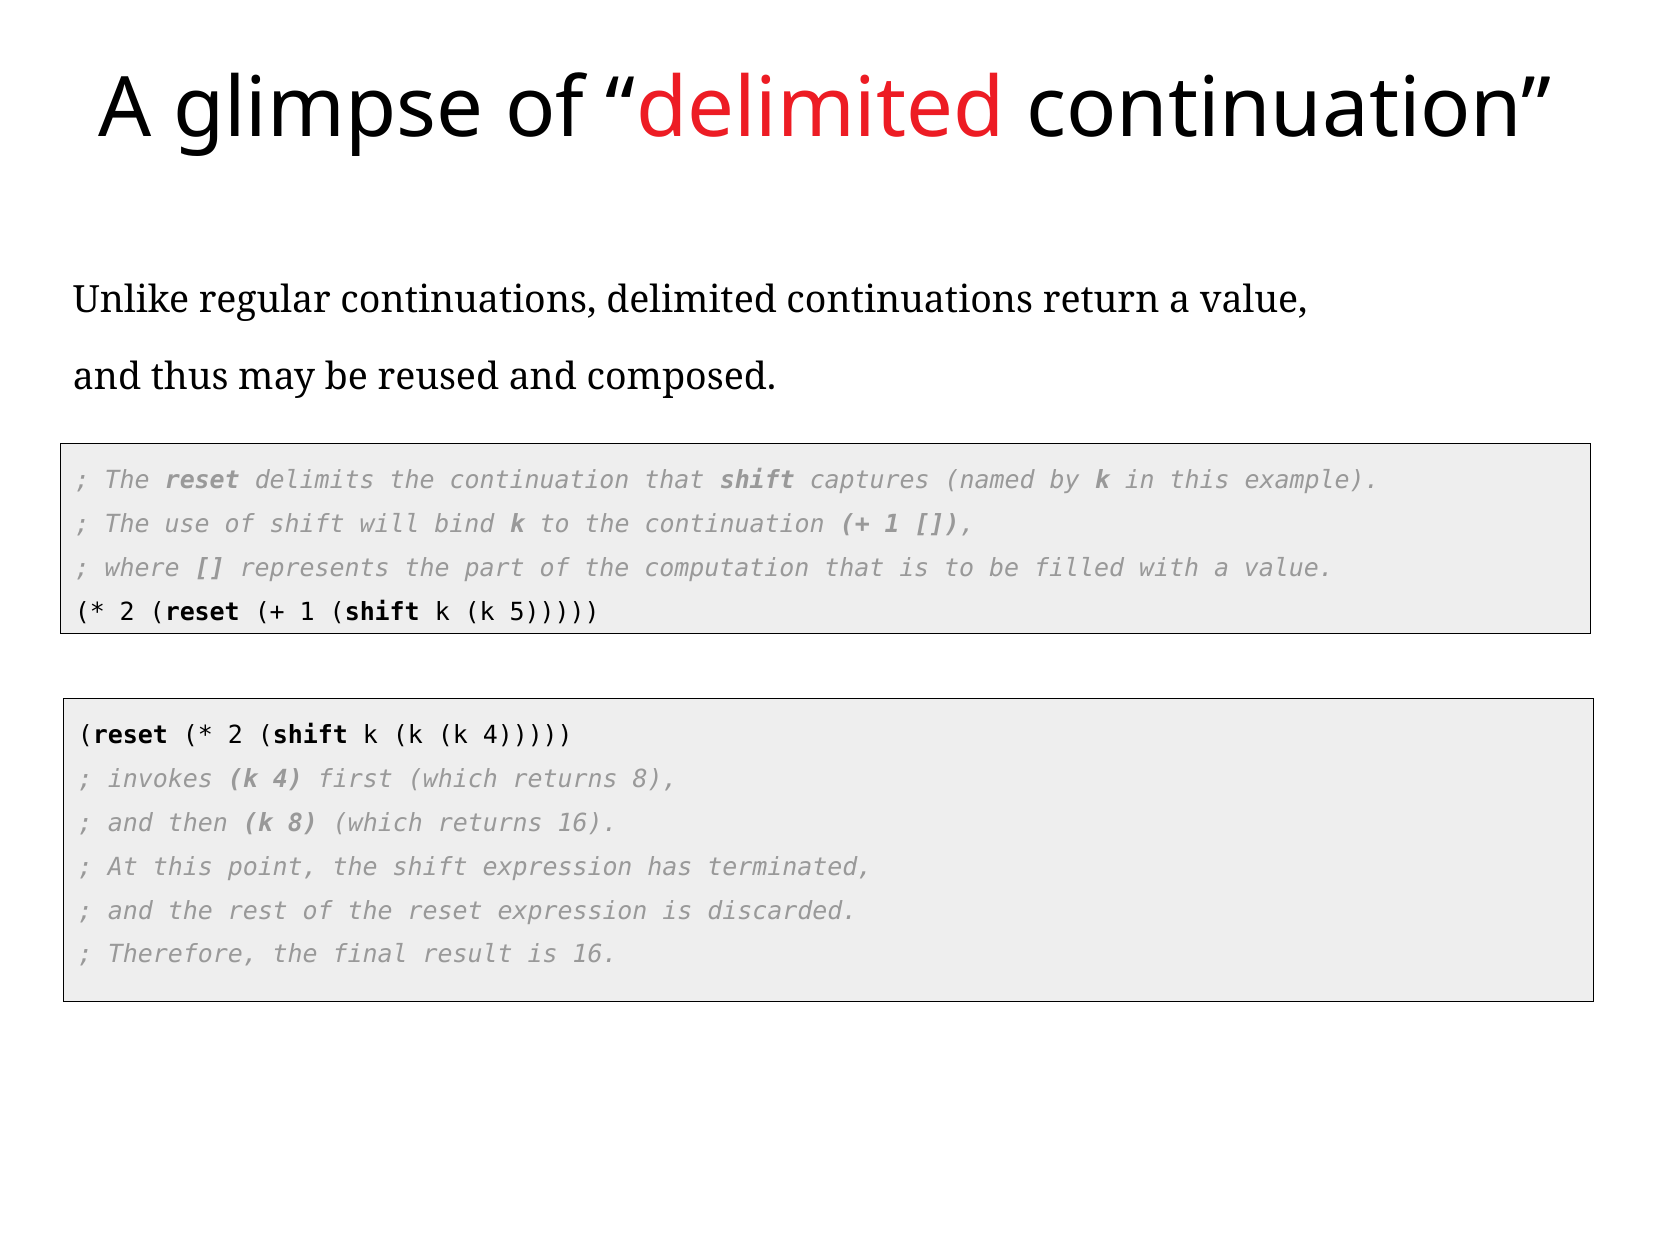

A glimpse of “delimited continuation”
Unlike regular continuations, delimited continuations return a value, and thus may be reused and composed.
; The reset delimits the continuation that shift captures (named by k in this example).
; The use of shift will bind k to the continuation (+ 1 []),
; where [] represents the part of the computation that is to be filled with a value.
(* 2 (reset (+ 1 (shift k (k 5)))))
(reset (* 2 (shift k (k (k 4)))))
; invokes (k 4) first (which returns 8),
; and then (k 8) (which returns 16).
; At this point, the shift expression has terminated,
; and the rest of the reset expression is discarded.
; Therefore, the final result is 16.